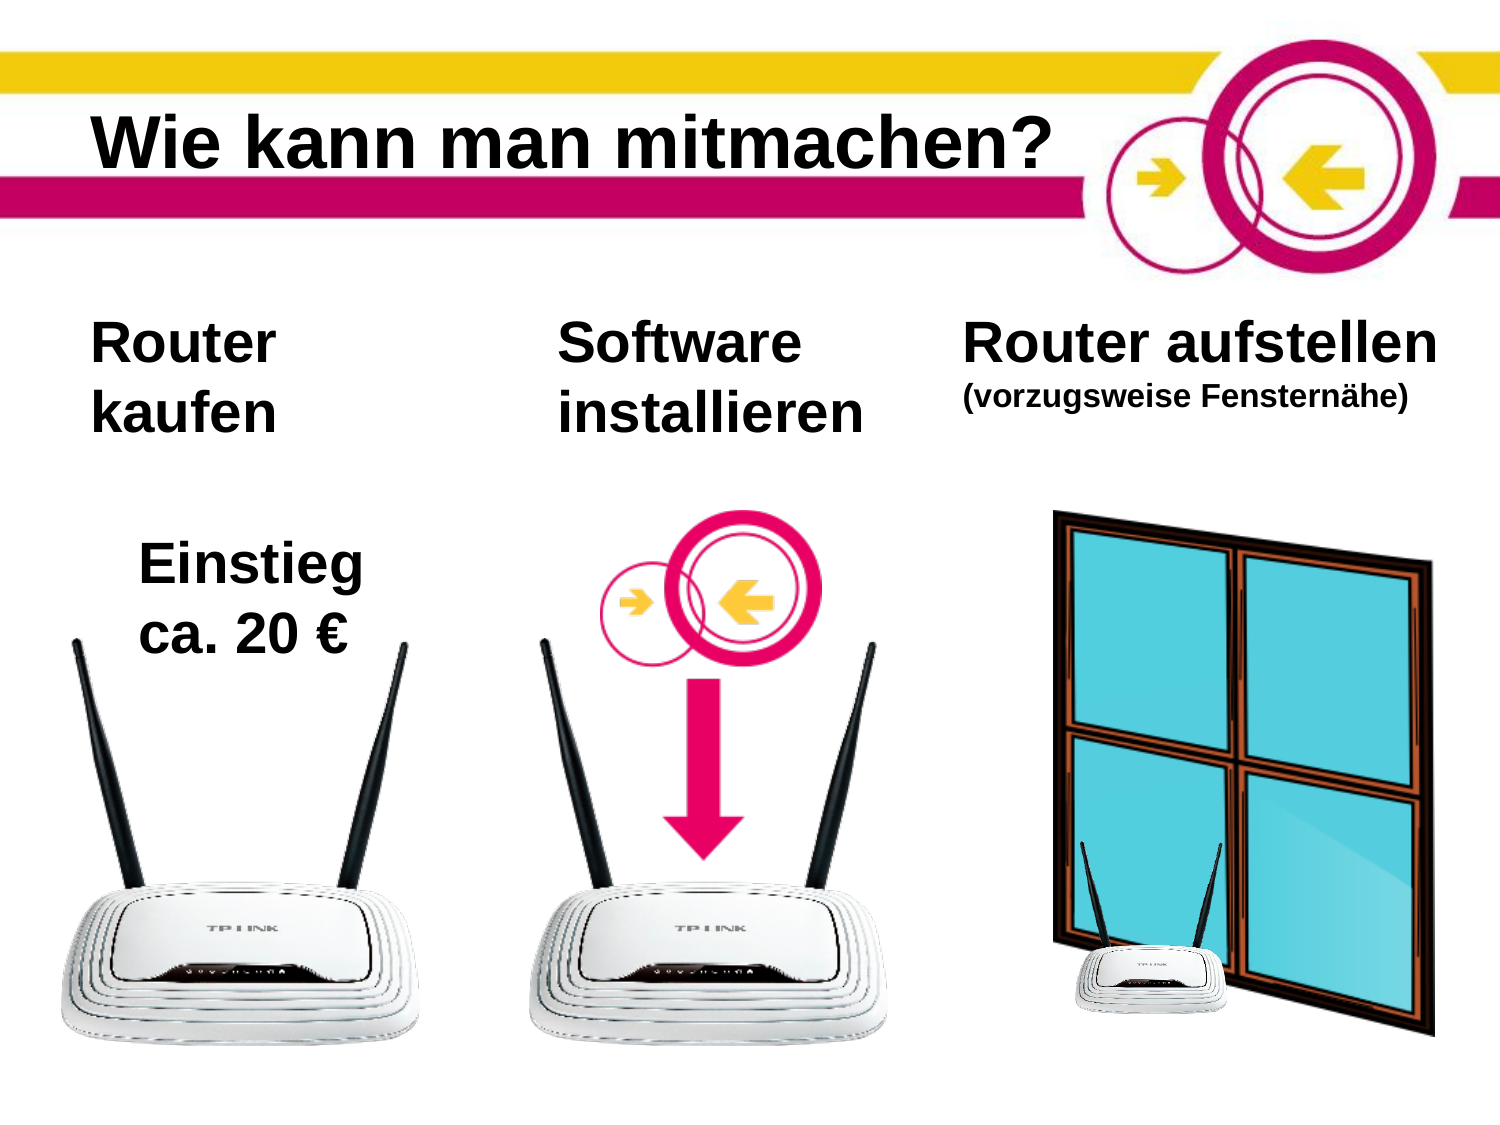

Wie kann man mitmachen?
Router kaufen
Software installieren
Router aufstellen (vorzugsweise Fensternähe)
Einstieg ca. 20 €